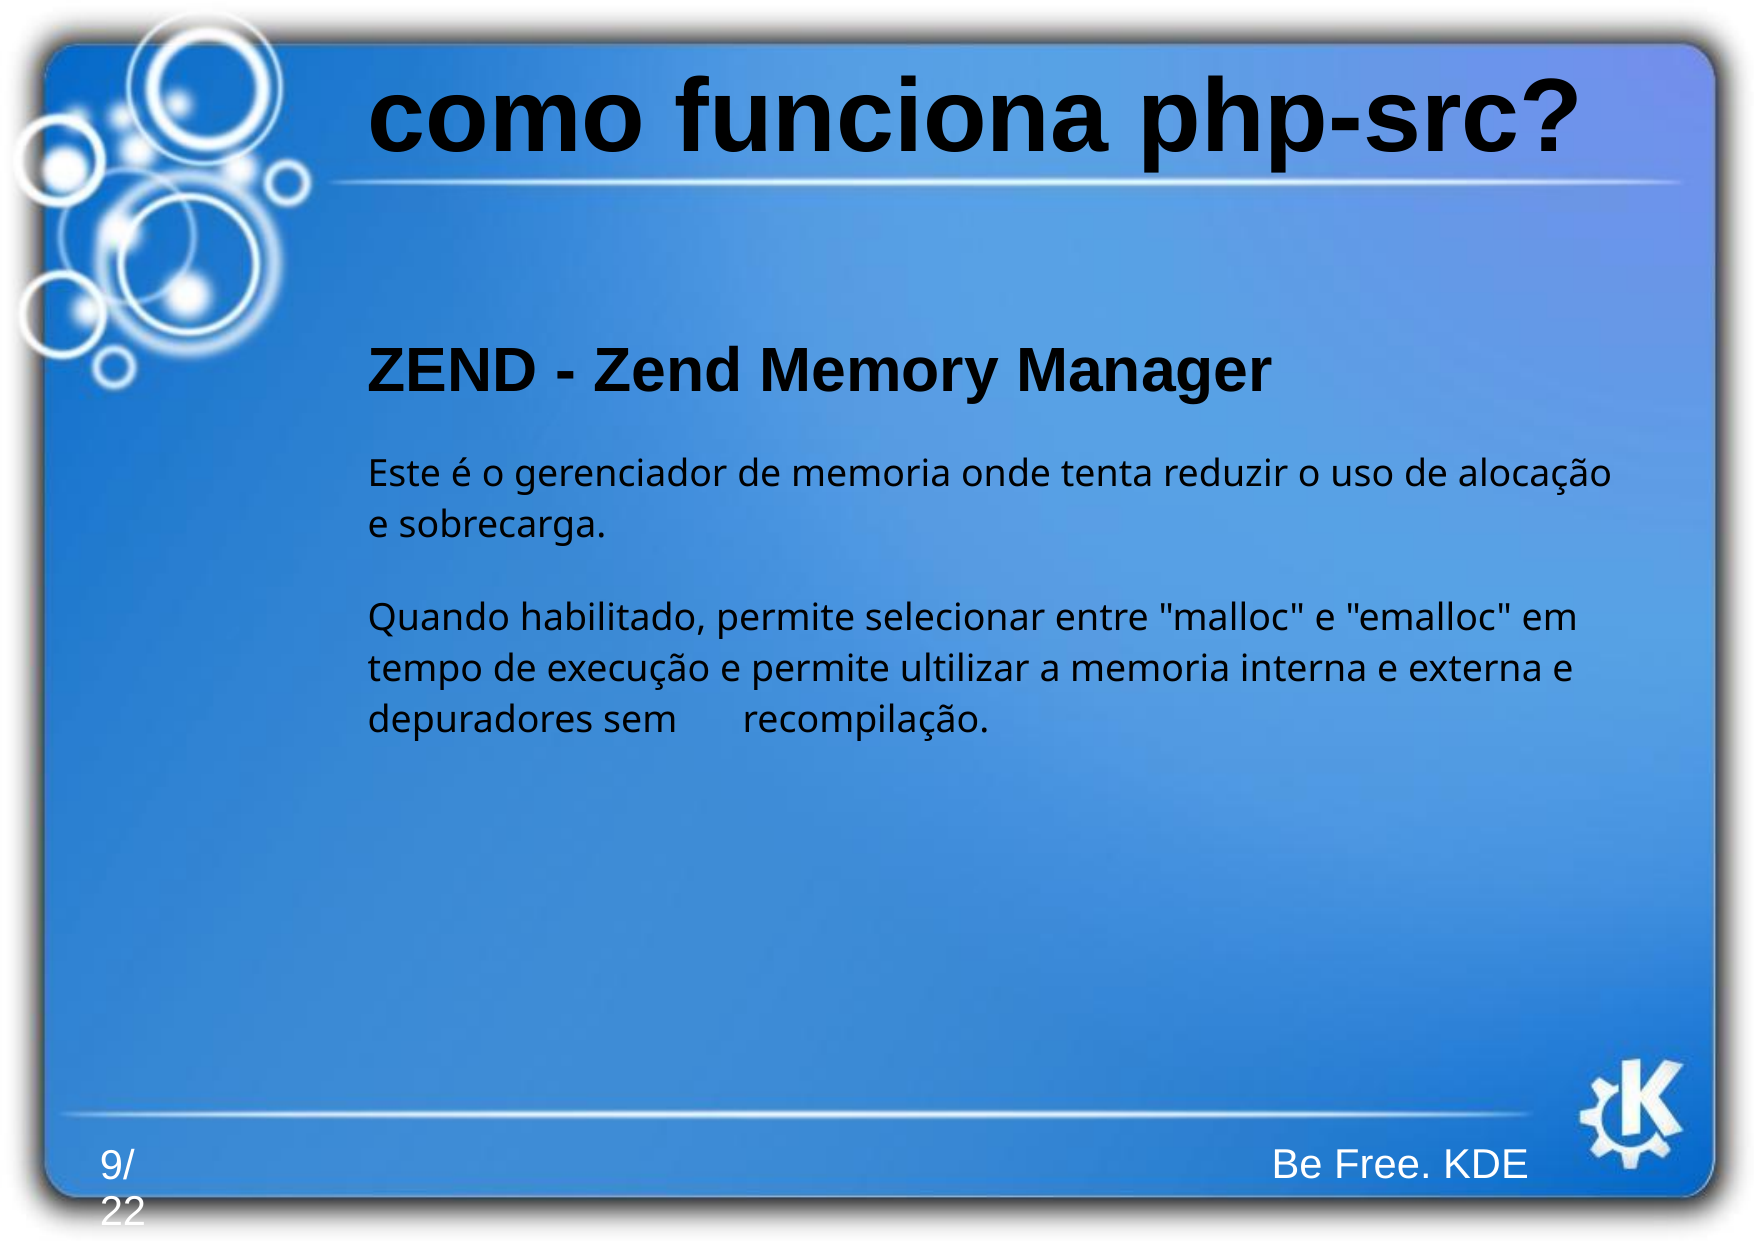

como funciona php-src?
ZEND - Zend Memory Manager
Este é o gerenciador de memoria onde tenta reduzir o uso de alocação e sobrecarga.
Quando habilitado, permite selecionar entre "malloc" e "emalloc" em tempo de execução e permite ultilizar a memoria interna e externa e depuradores sem 	recompilação.